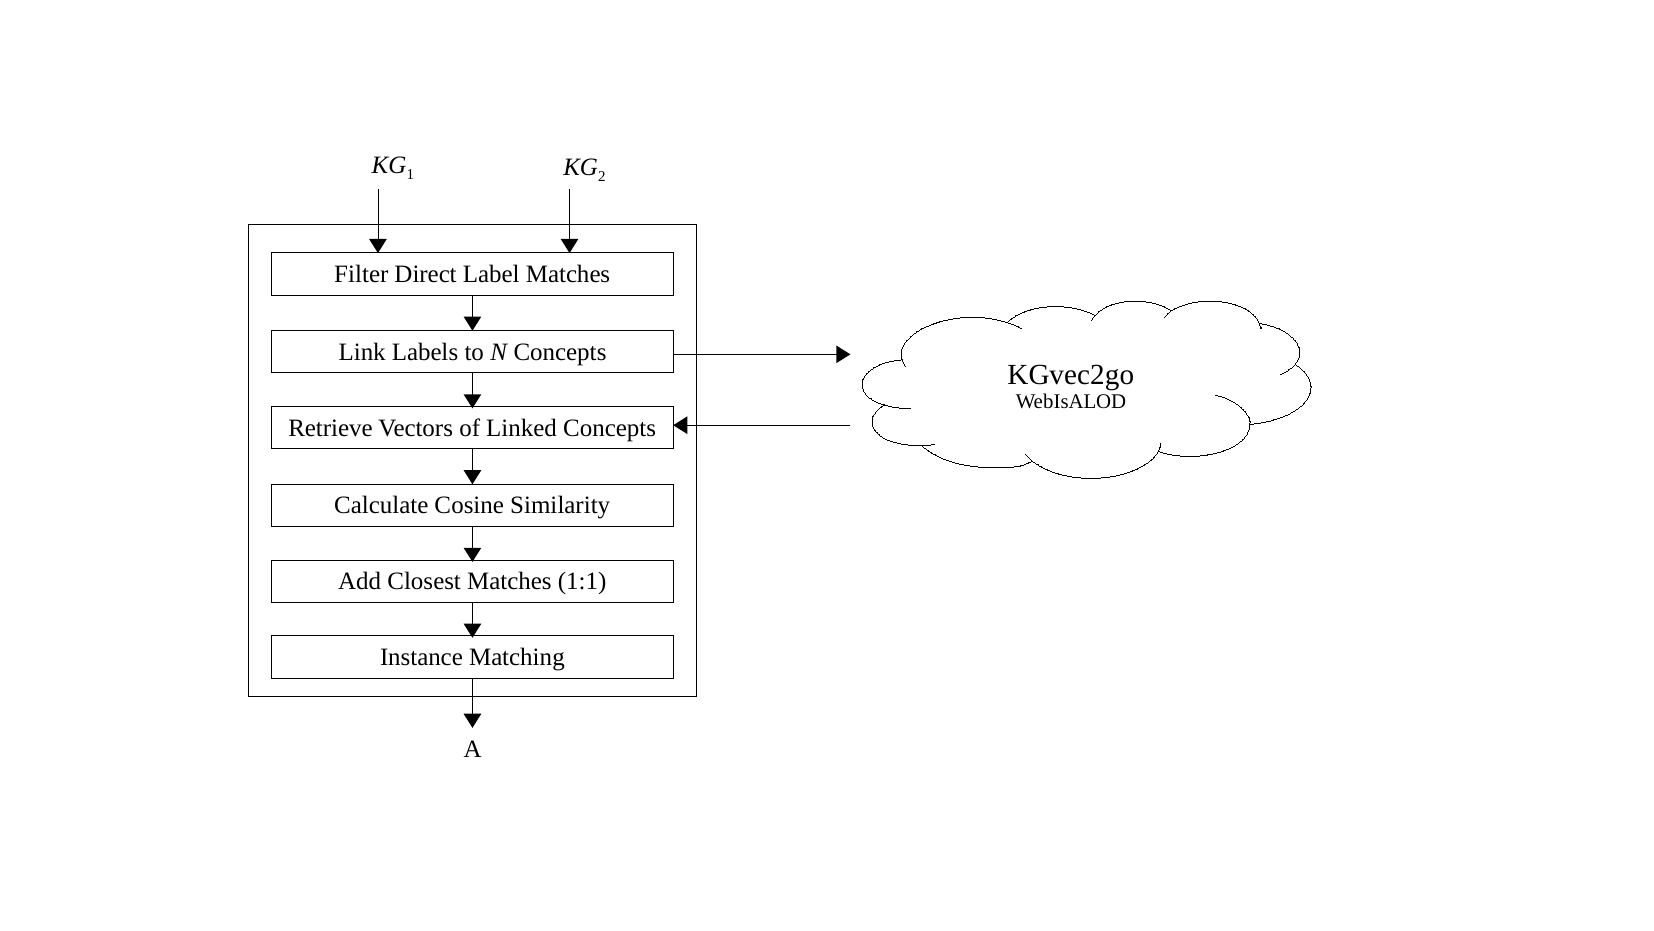

Filter Direct Label Matches
KGvec2go
WebIsALOD
Link Labels to N Concepts
Retrieve Vectors of Linked Concepts
Calculate Cosine Similarity
Add Closest Matches (1:1)
Instance Matching
A